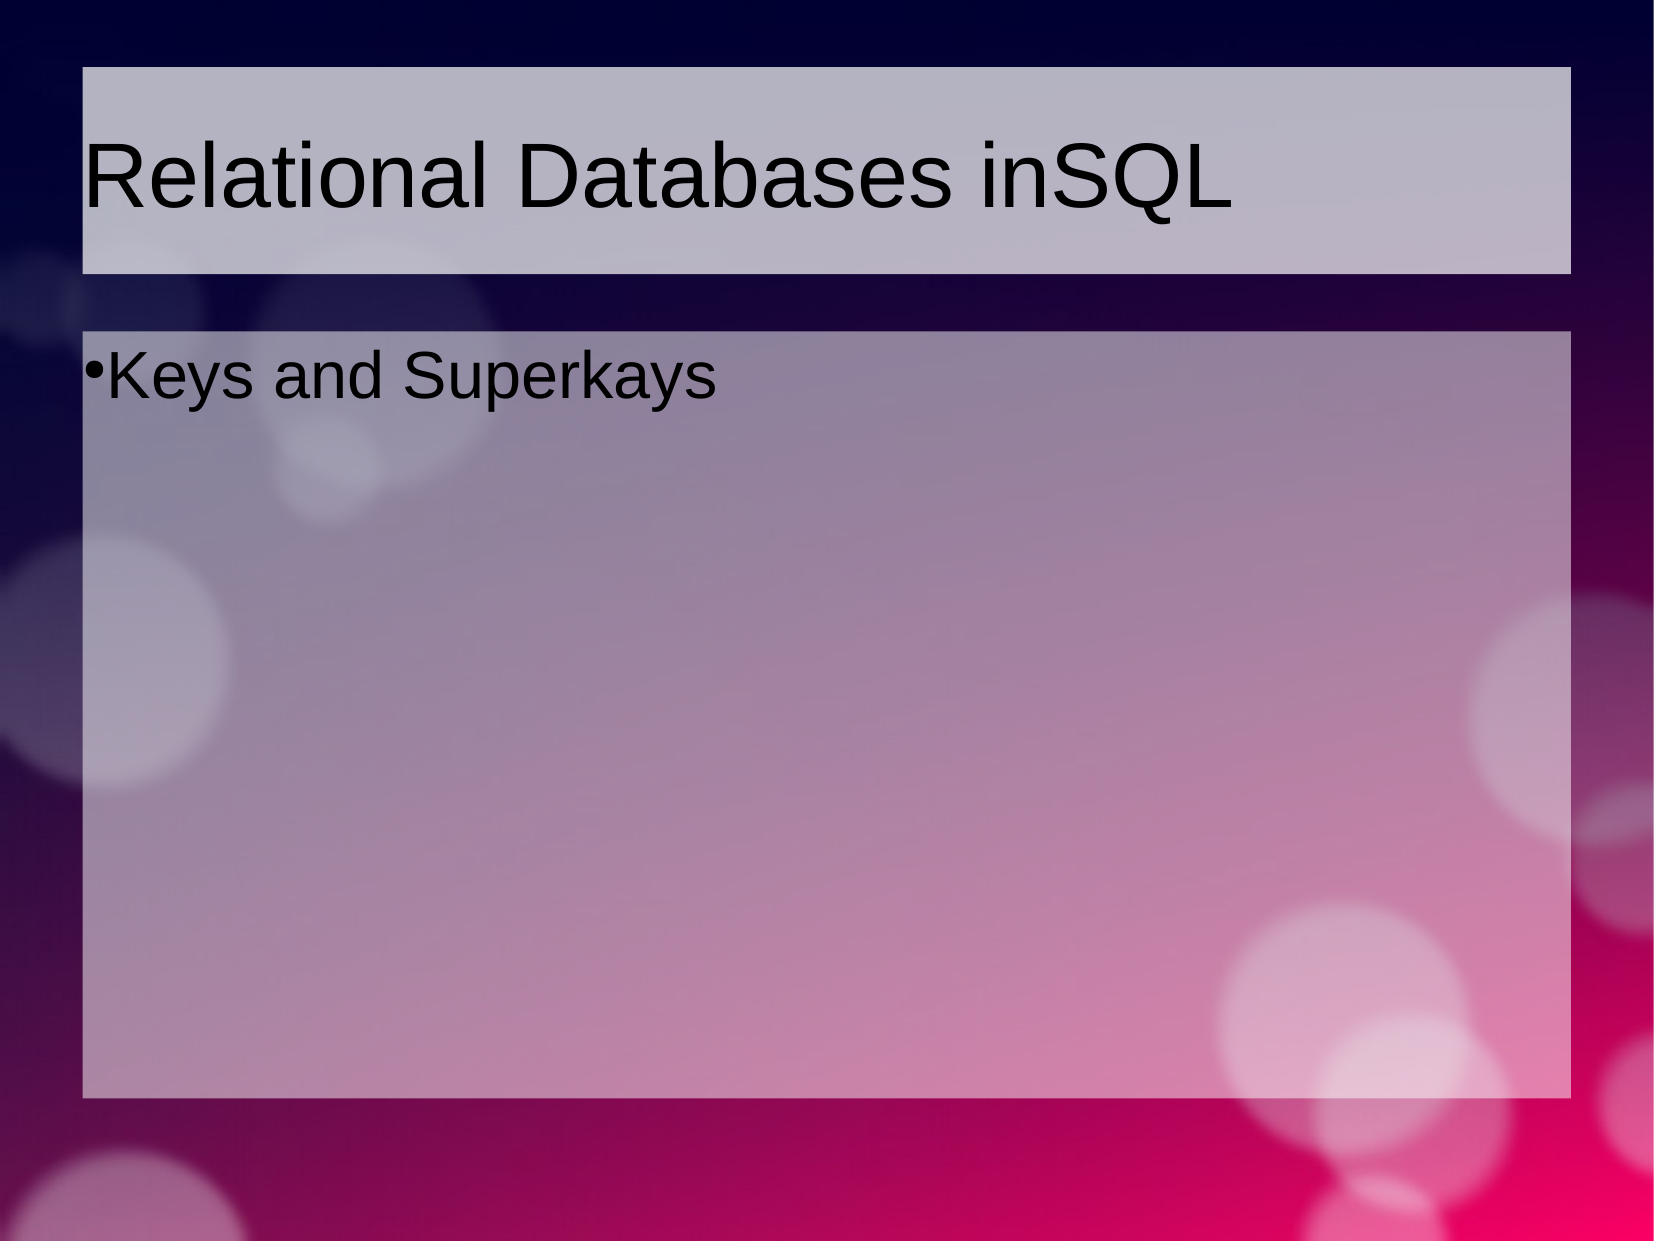

# Relational Databases inSQL
Keys and Superkays